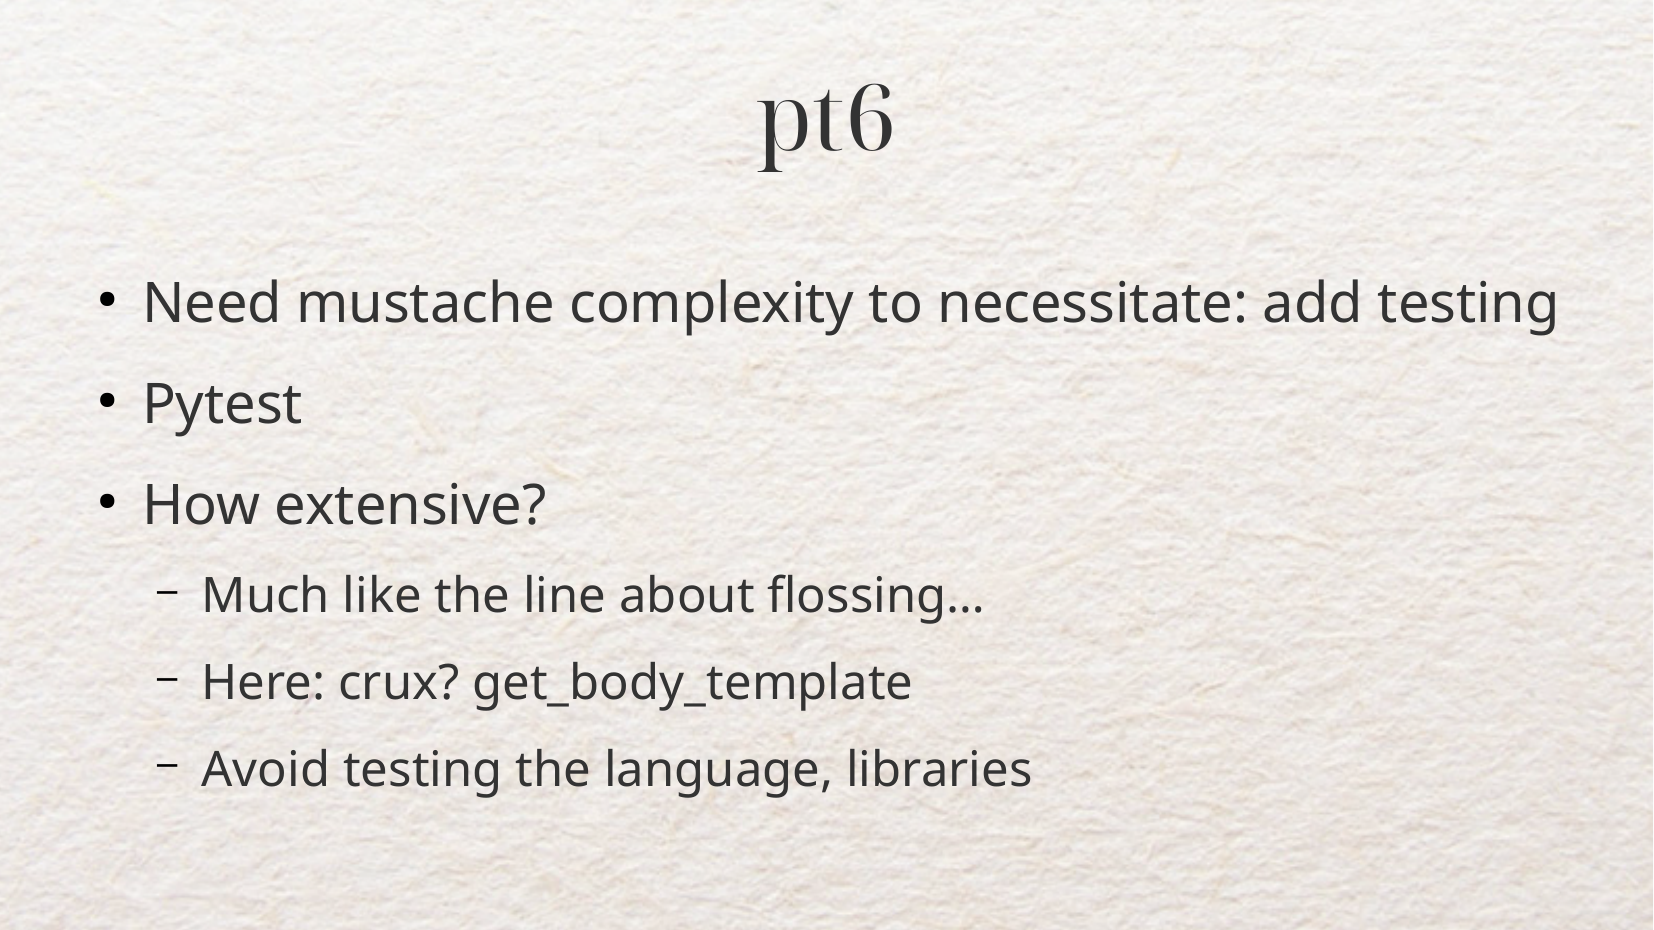

# pt6
Need mustache complexity to necessitate: add testing
Pytest
How extensive?
Much like the line about flossing…
Here: crux? get_body_template
Avoid testing the language, libraries